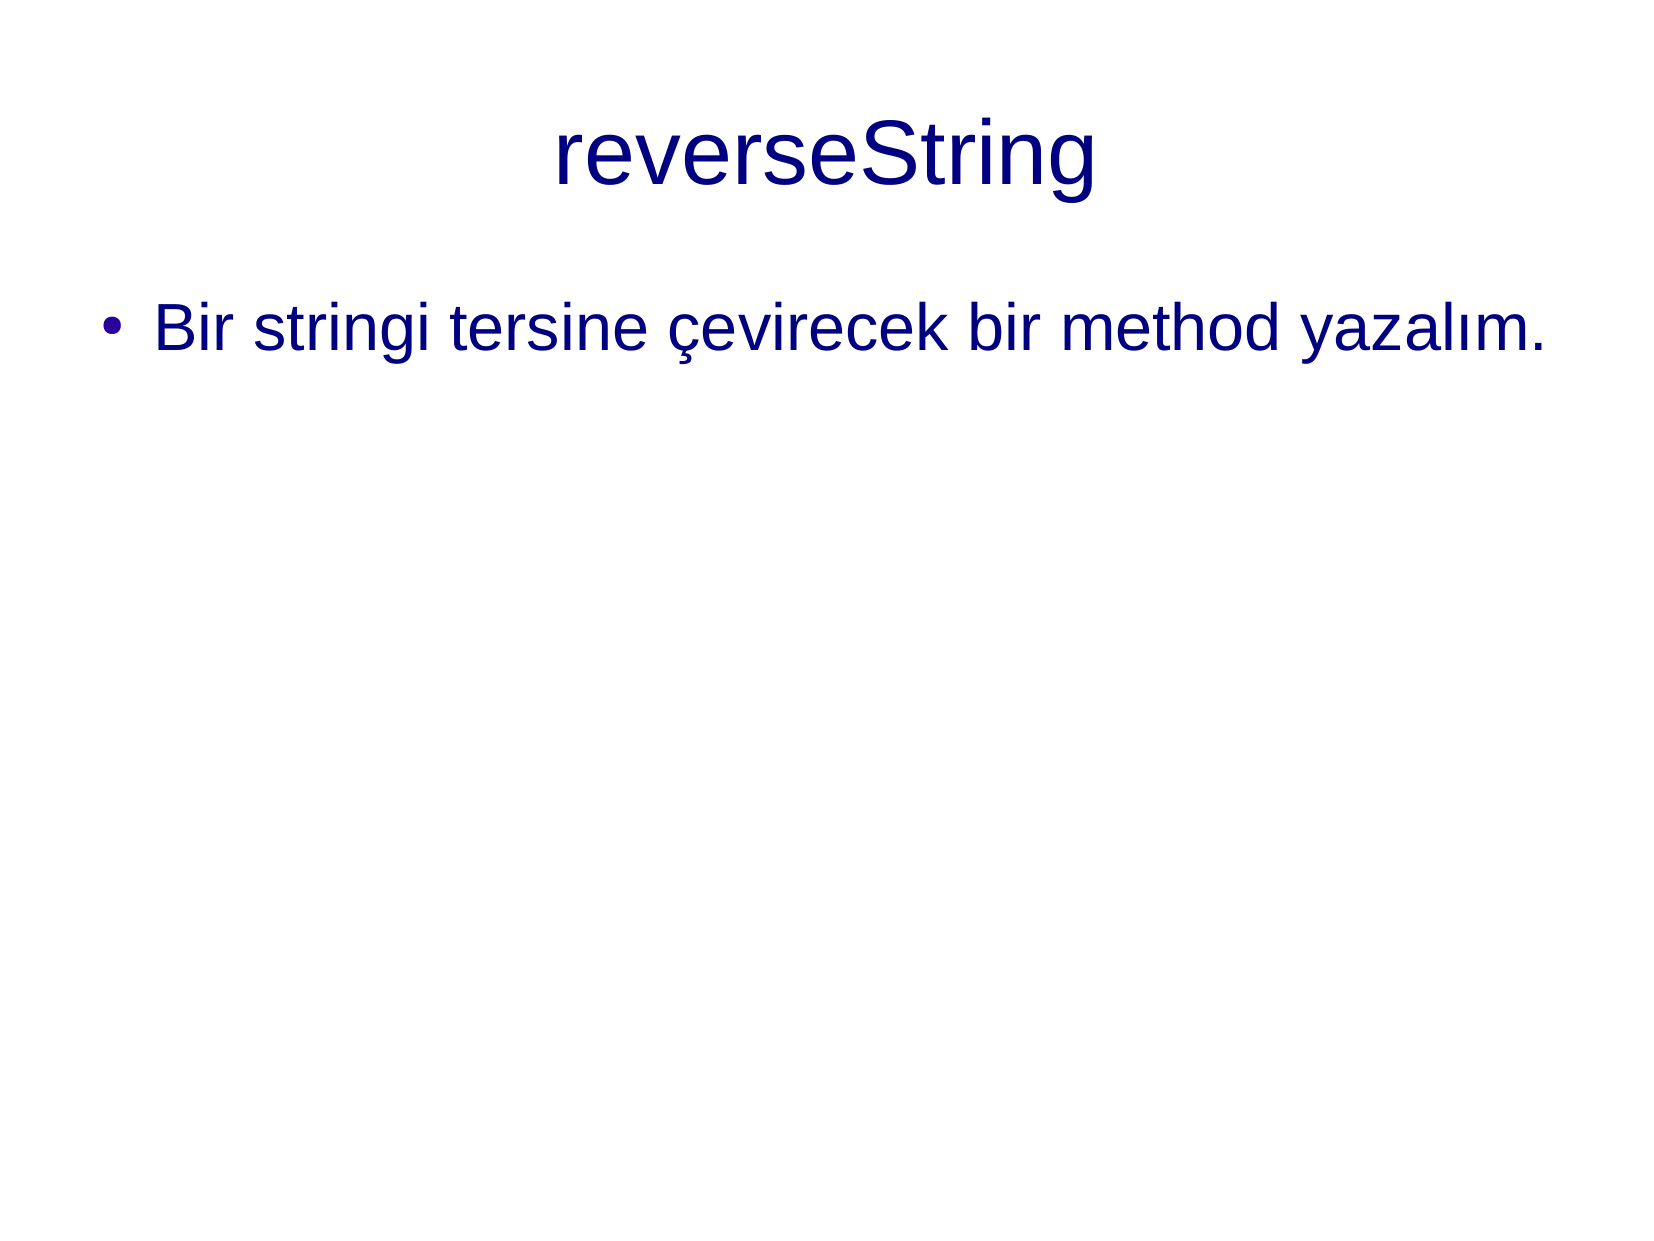

# reverseString
Bir stringi tersine çevirecek bir method yazalım.